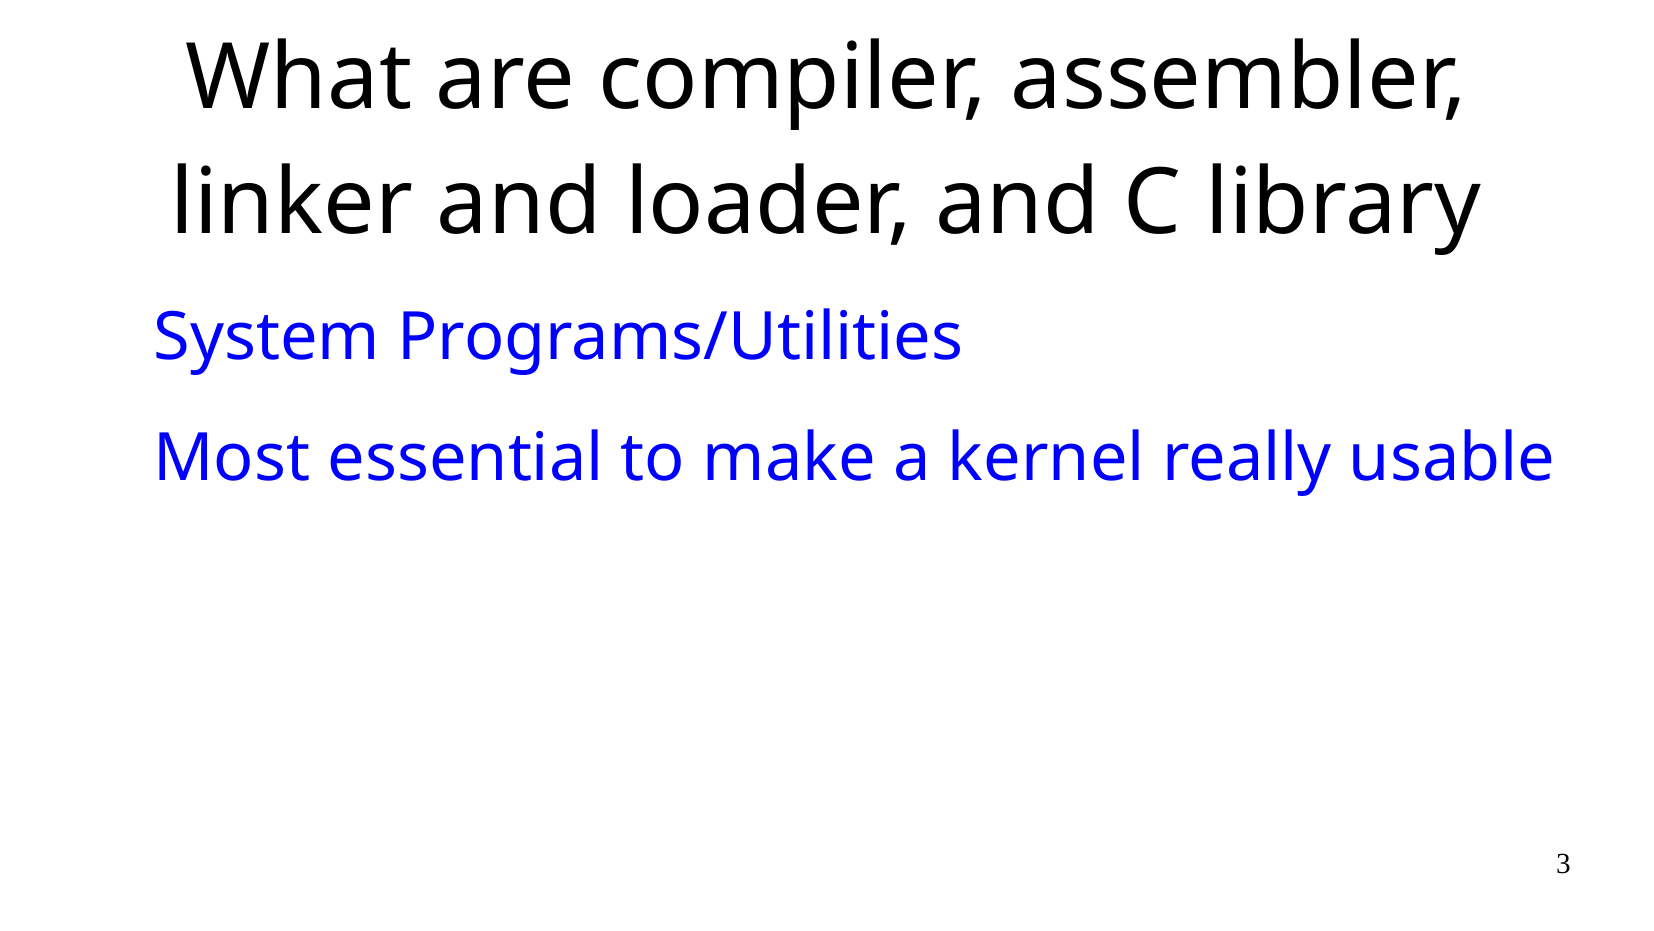

# What are compiler, assembler, linker and loader, and C library
System Programs/Utilities
Most essential to make a kernel really usable
3